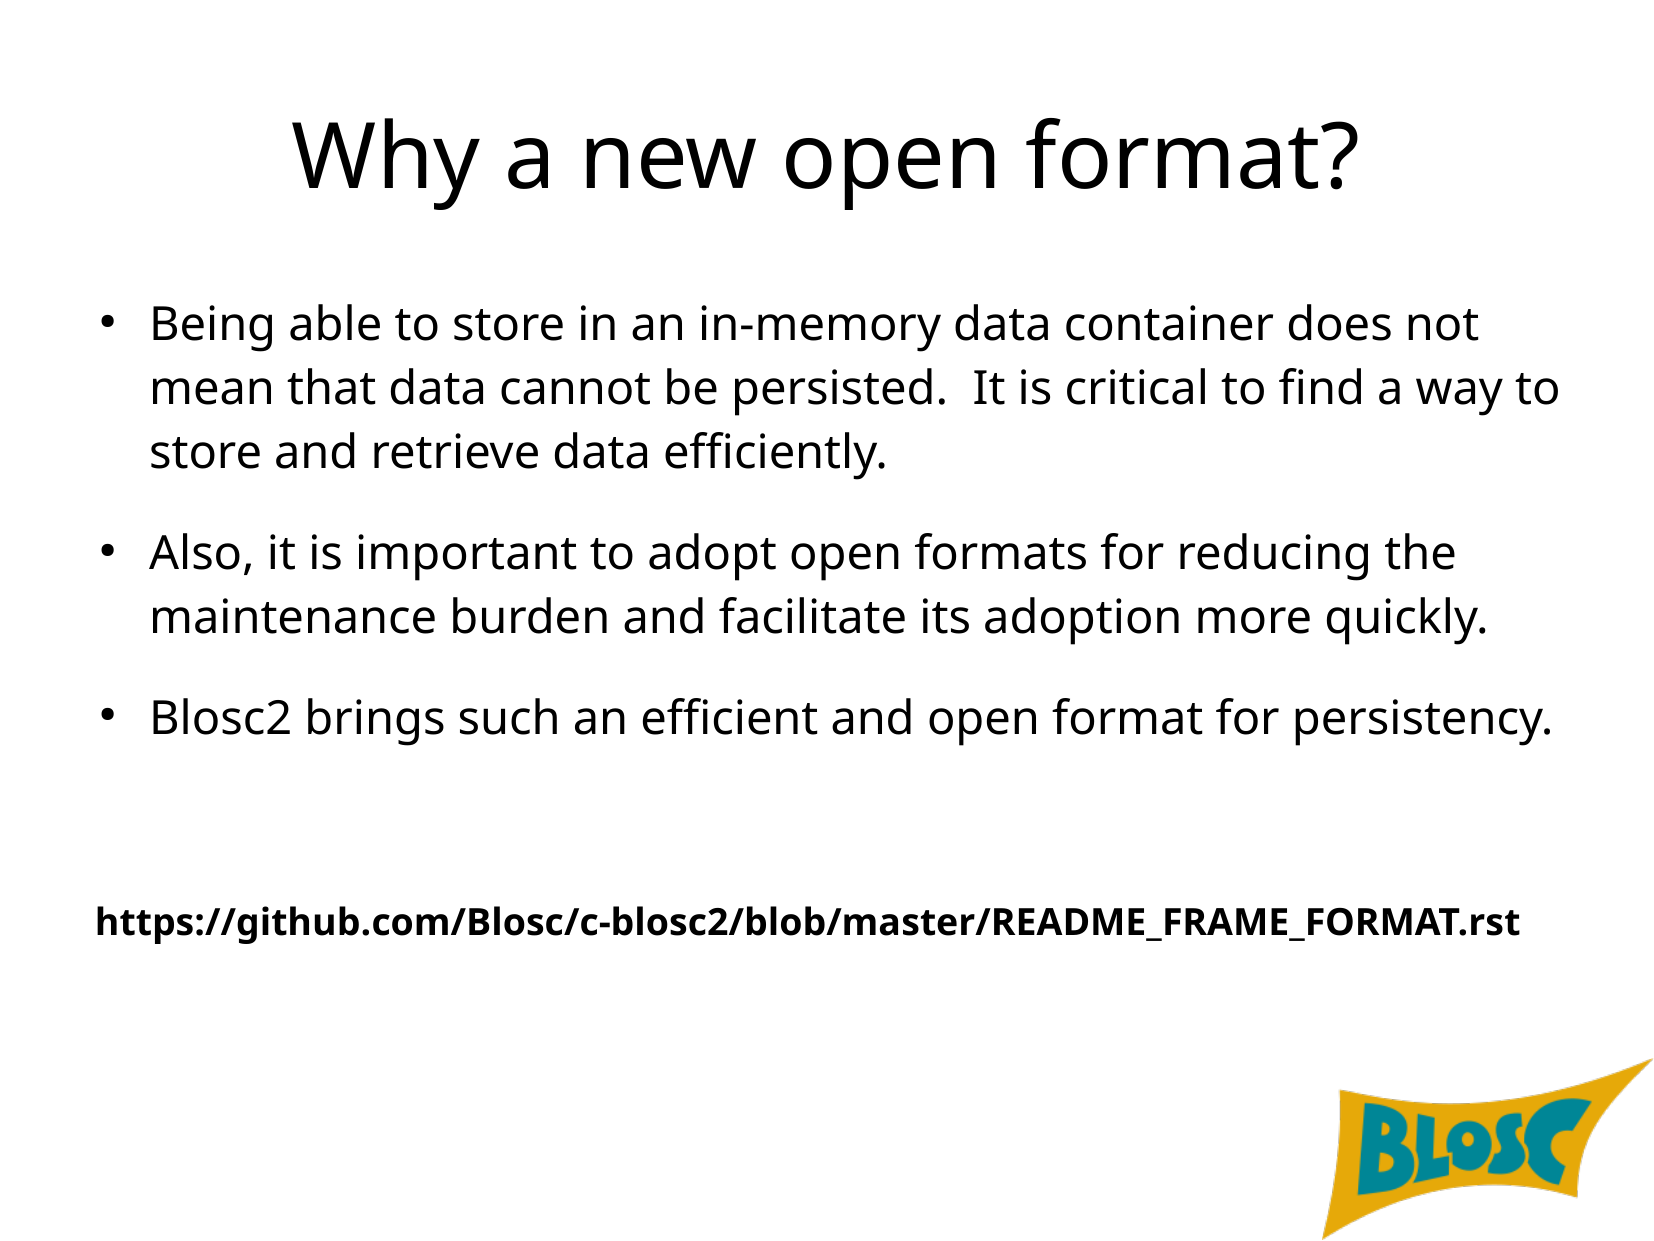

# Why a new open format?
Being able to store in an in-memory data container does not mean that data cannot be persisted. It is critical to find a way to store and retrieve data efficiently.
Also, it is important to adopt open formats for reducing the maintenance burden and facilitate its adoption more quickly.
Blosc2 brings such an efficient and open format for persistency.
https://github.com/Blosc/c-blosc2/blob/master/README_FRAME_FORMAT.rst